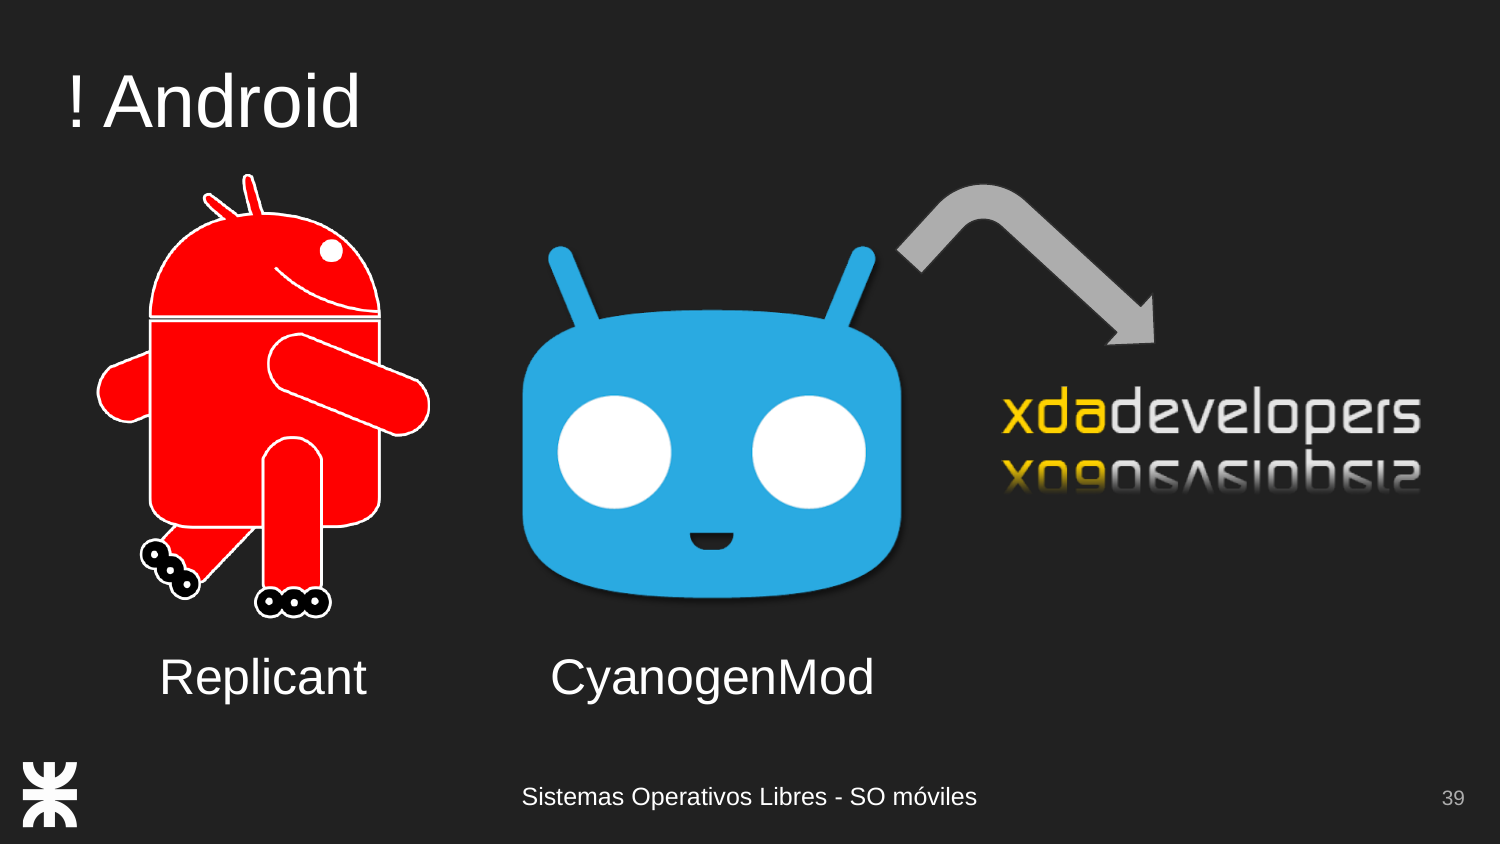

! Android
Replicant
CyanogenMod
# Sistemas Operativos Libres - SO móviles